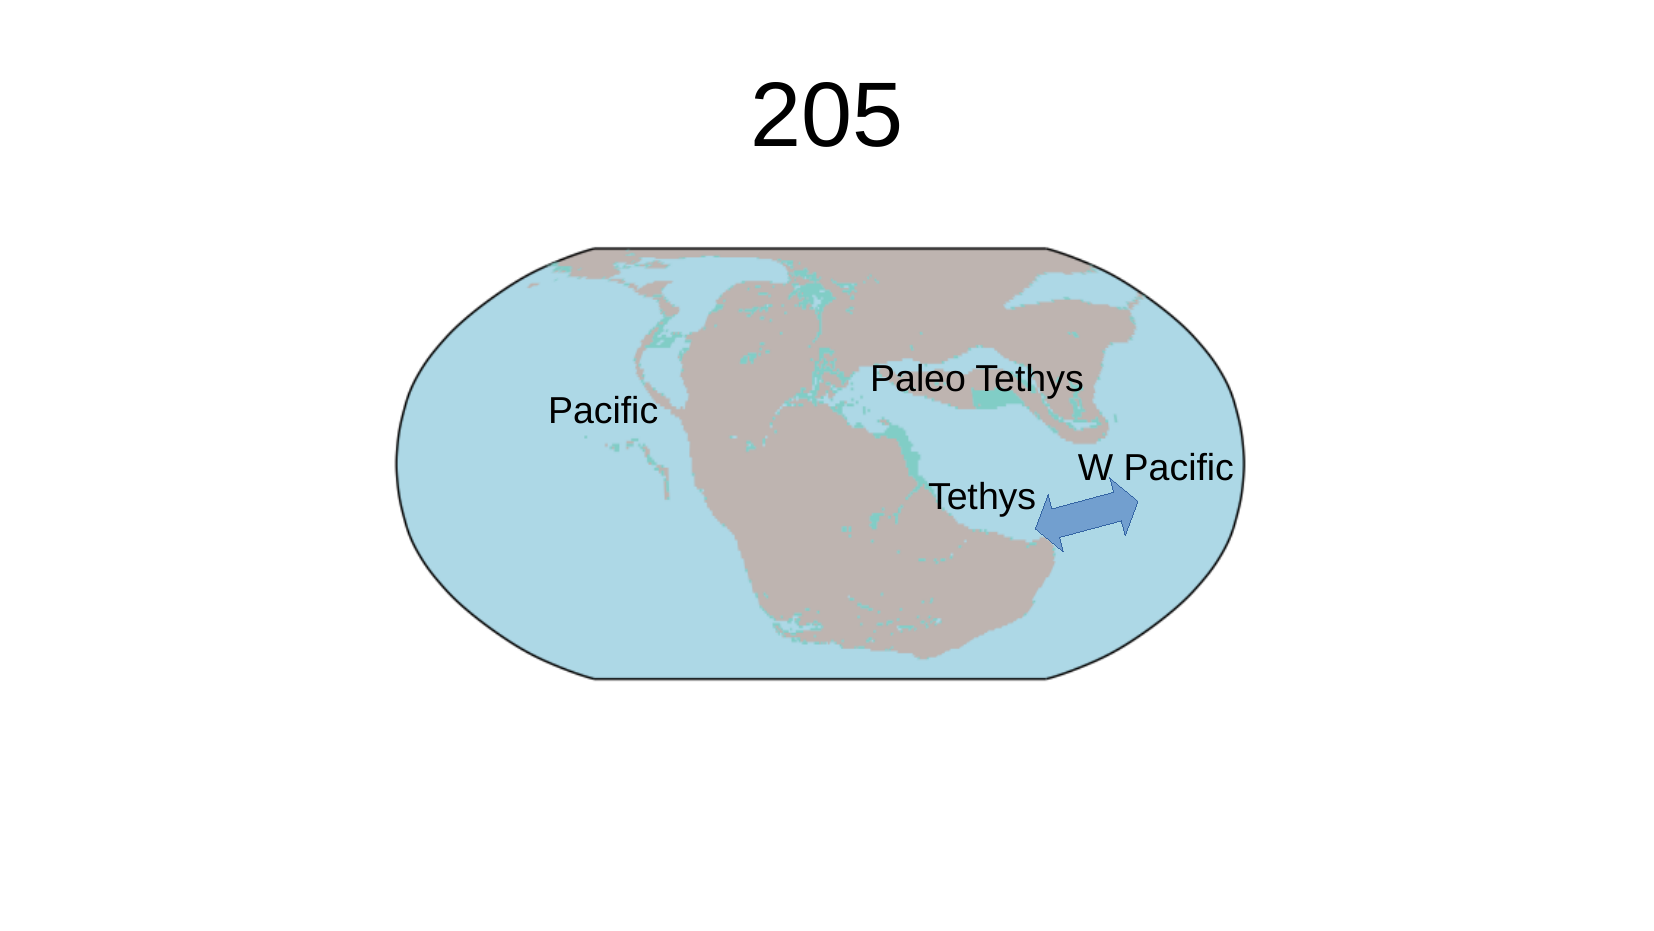

# 205
Paleo Tethys
Pacific
W Pacific
Tethys